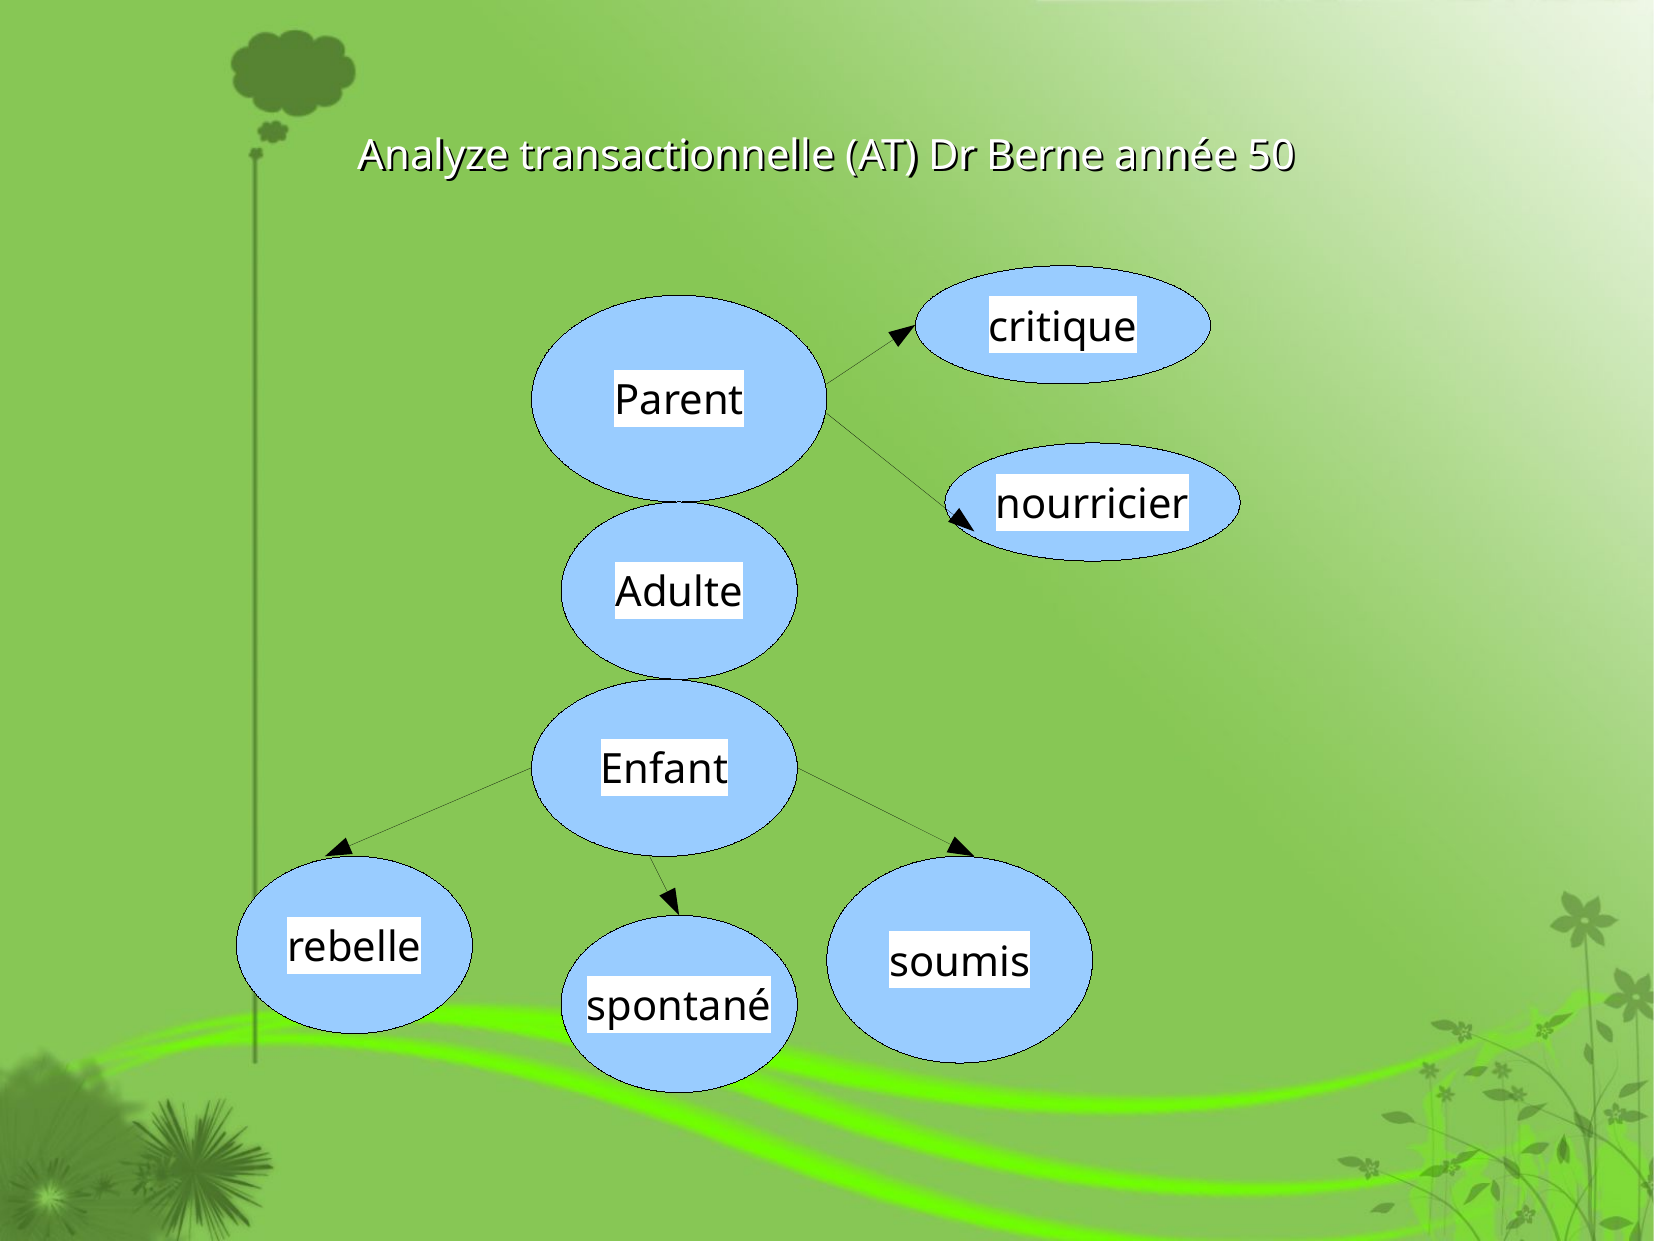

# Analyze transactionnelle (AT) Dr Berne année 50
critique
Parent
nourricier
Adulte
Enfant
rebelle
soumis
spontané